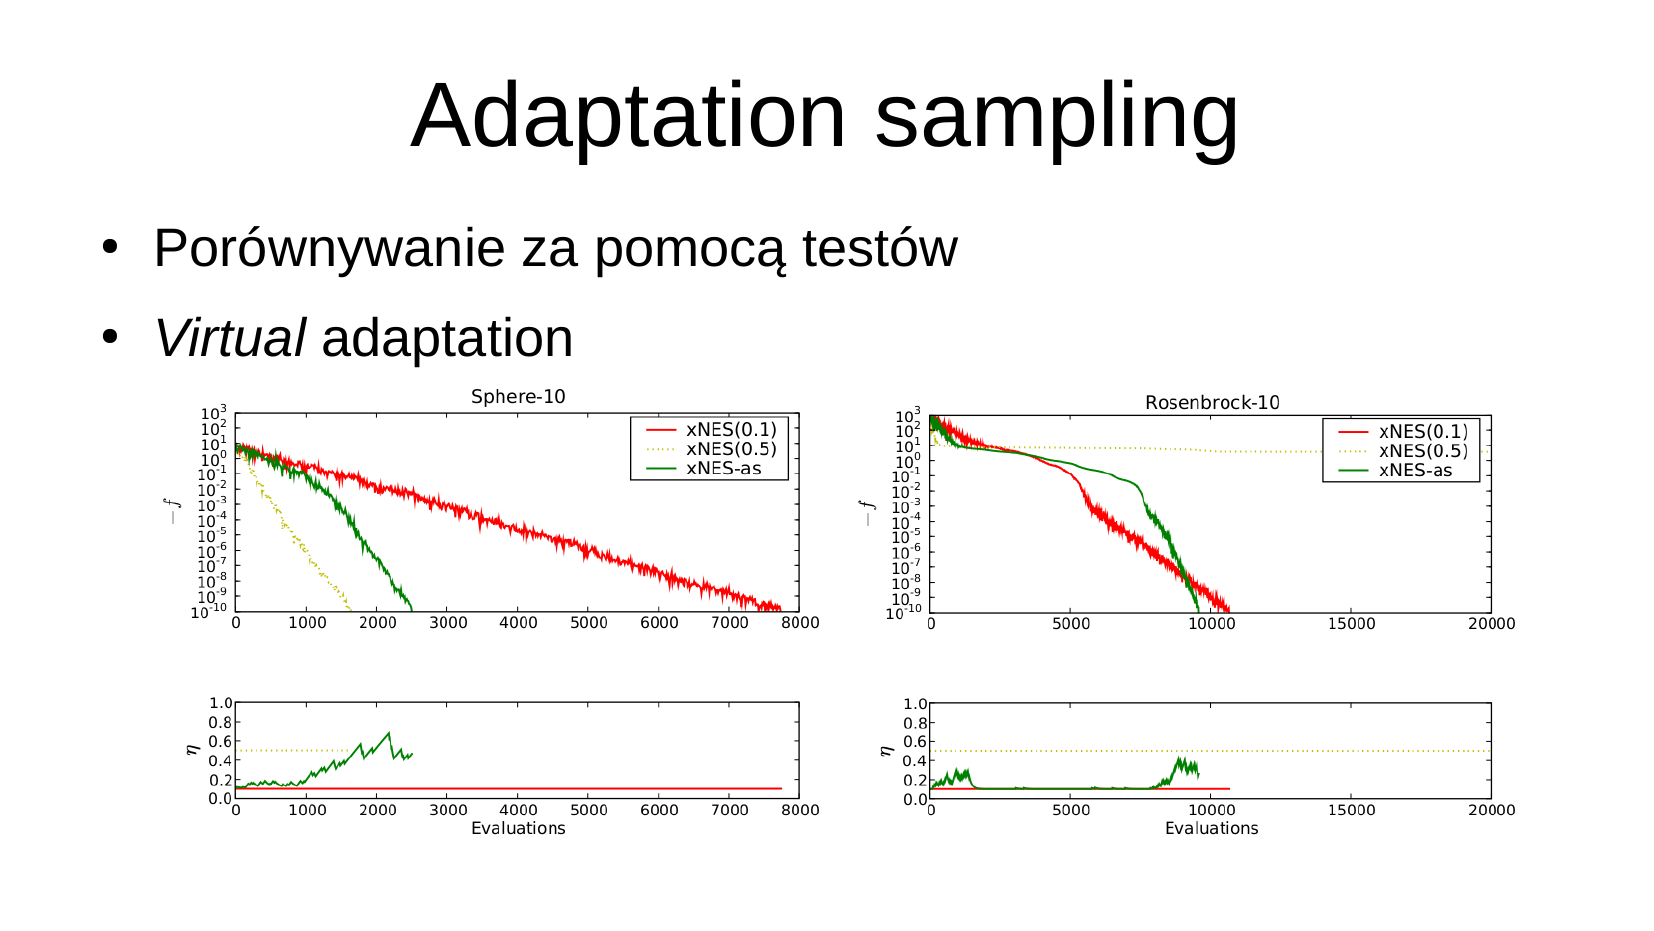

# Adaptation sampling
Porównywanie za pomocą testów
Virtual adaptation